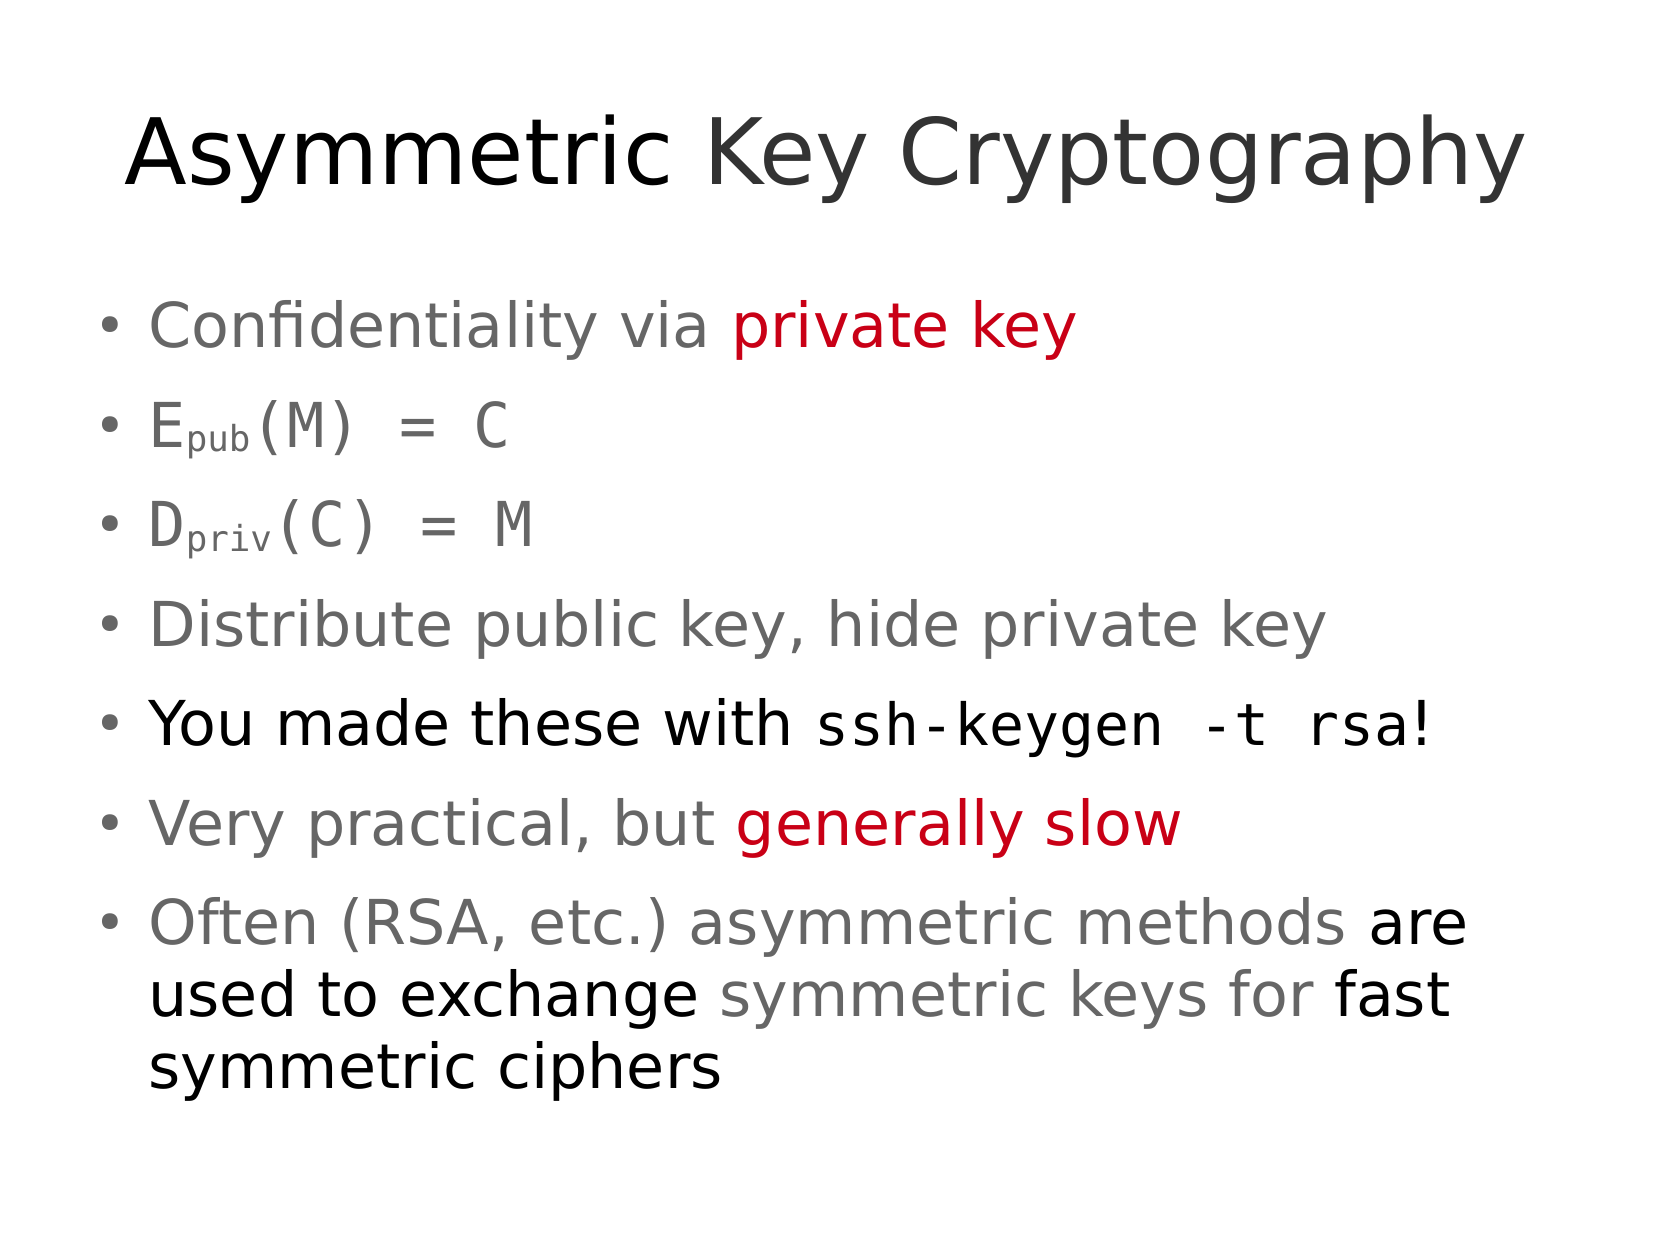

# Asymmetric Key Cryptography
Confidentiality via private key
Epub(M) = C
Dpriv(C) = M
Distribute public key, hide private key
You made these with ssh-keygen -t rsa!
Very practical, but generally slow
Often (RSA, etc.) asymmetric methods are used to exchange symmetric keys for fast symmetric ciphers